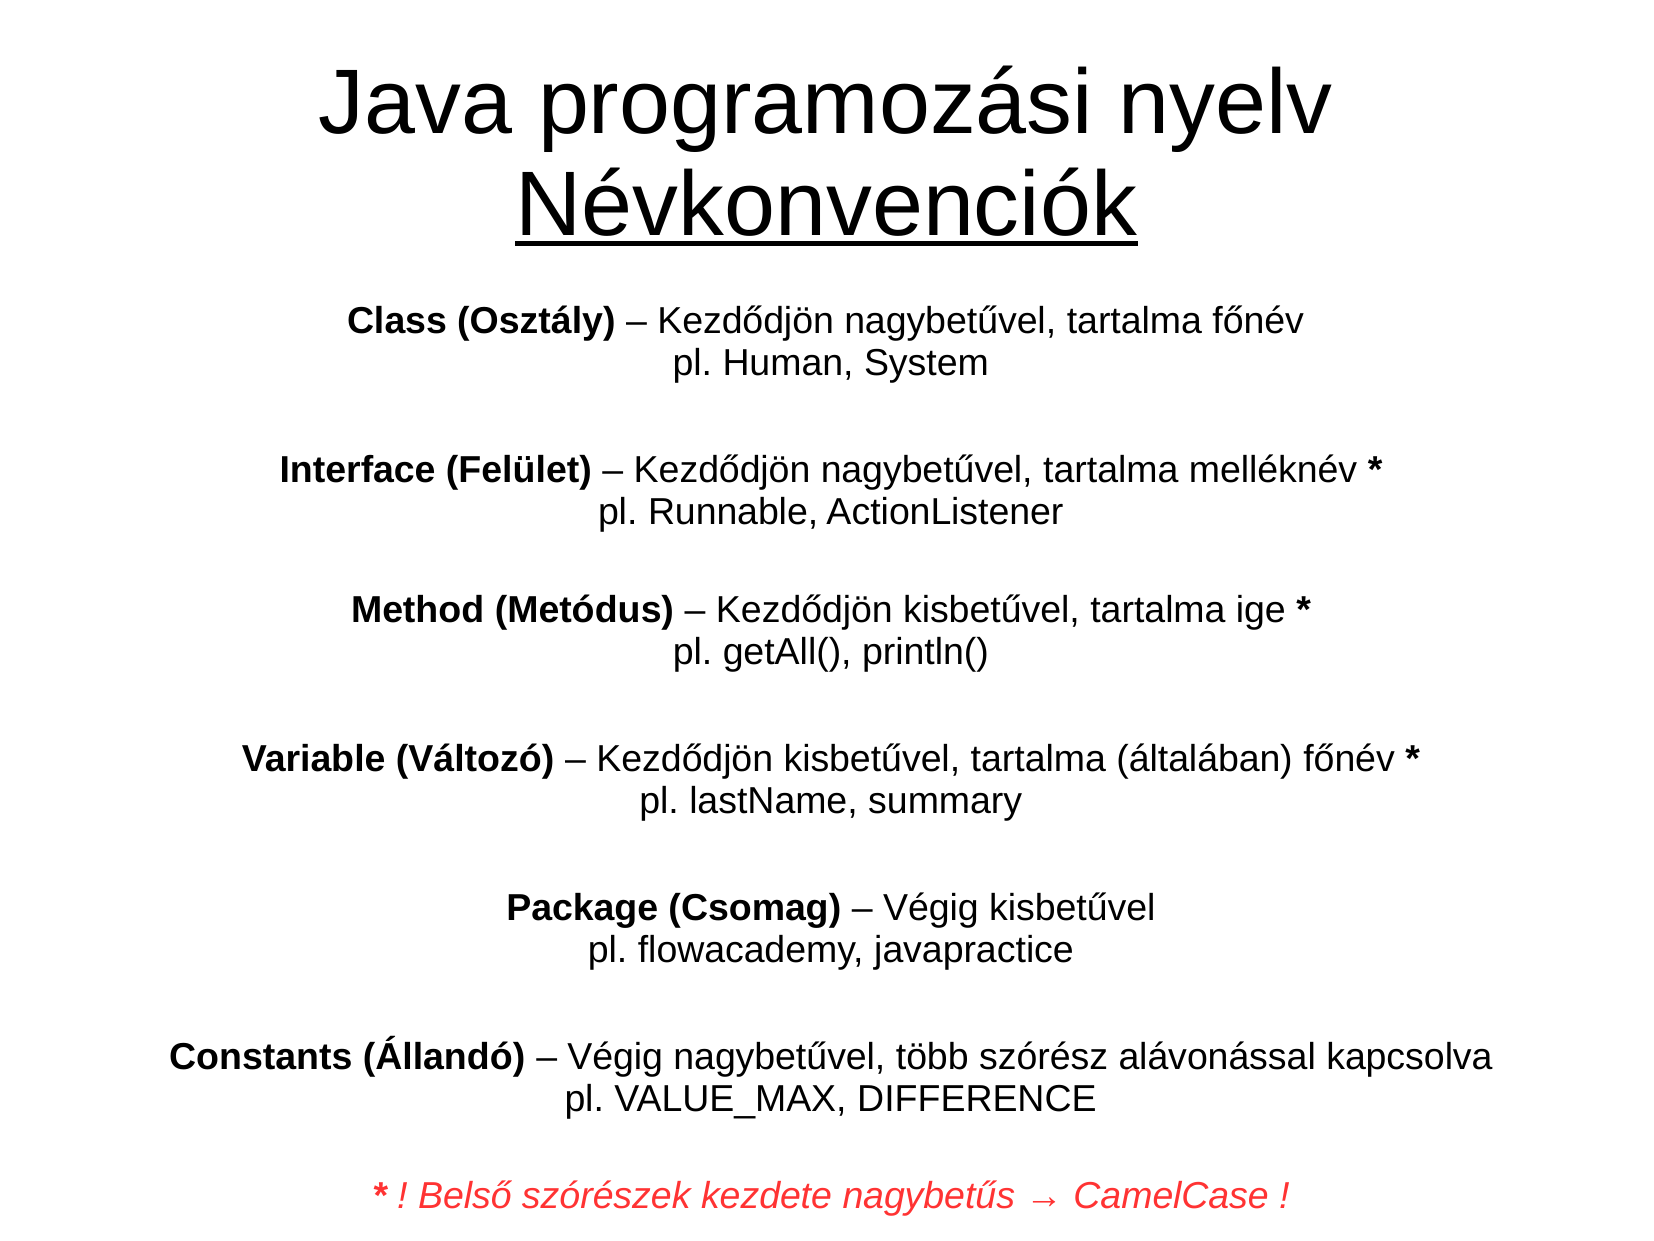

# Java programozási nyelv Névkonvenciók
Class (Osztály) – Kezdődjön nagybetűvel, tartalma főnév
pl. Human, System
Interface (Felület) – Kezdődjön nagybetűvel, tartalma melléknév *
pl. Runnable, ActionListener
Method (Metódus) – Kezdődjön kisbetűvel, tartalma ige *
pl. getAll(), println()
Variable (Változó) – Kezdődjön kisbetűvel, tartalma (általában) főnév *
pl. lastName, summary
Package (Csomag) – Végig kisbetűvel
pl. flowacademy, javapractice
Constants (Állandó) – Végig nagybetűvel, több szórész alávonással kapcsolva
pl. VALUE_MAX, DIFFERENCE
* ! Belső szórészek kezdete nagybetűs → CamelCase !